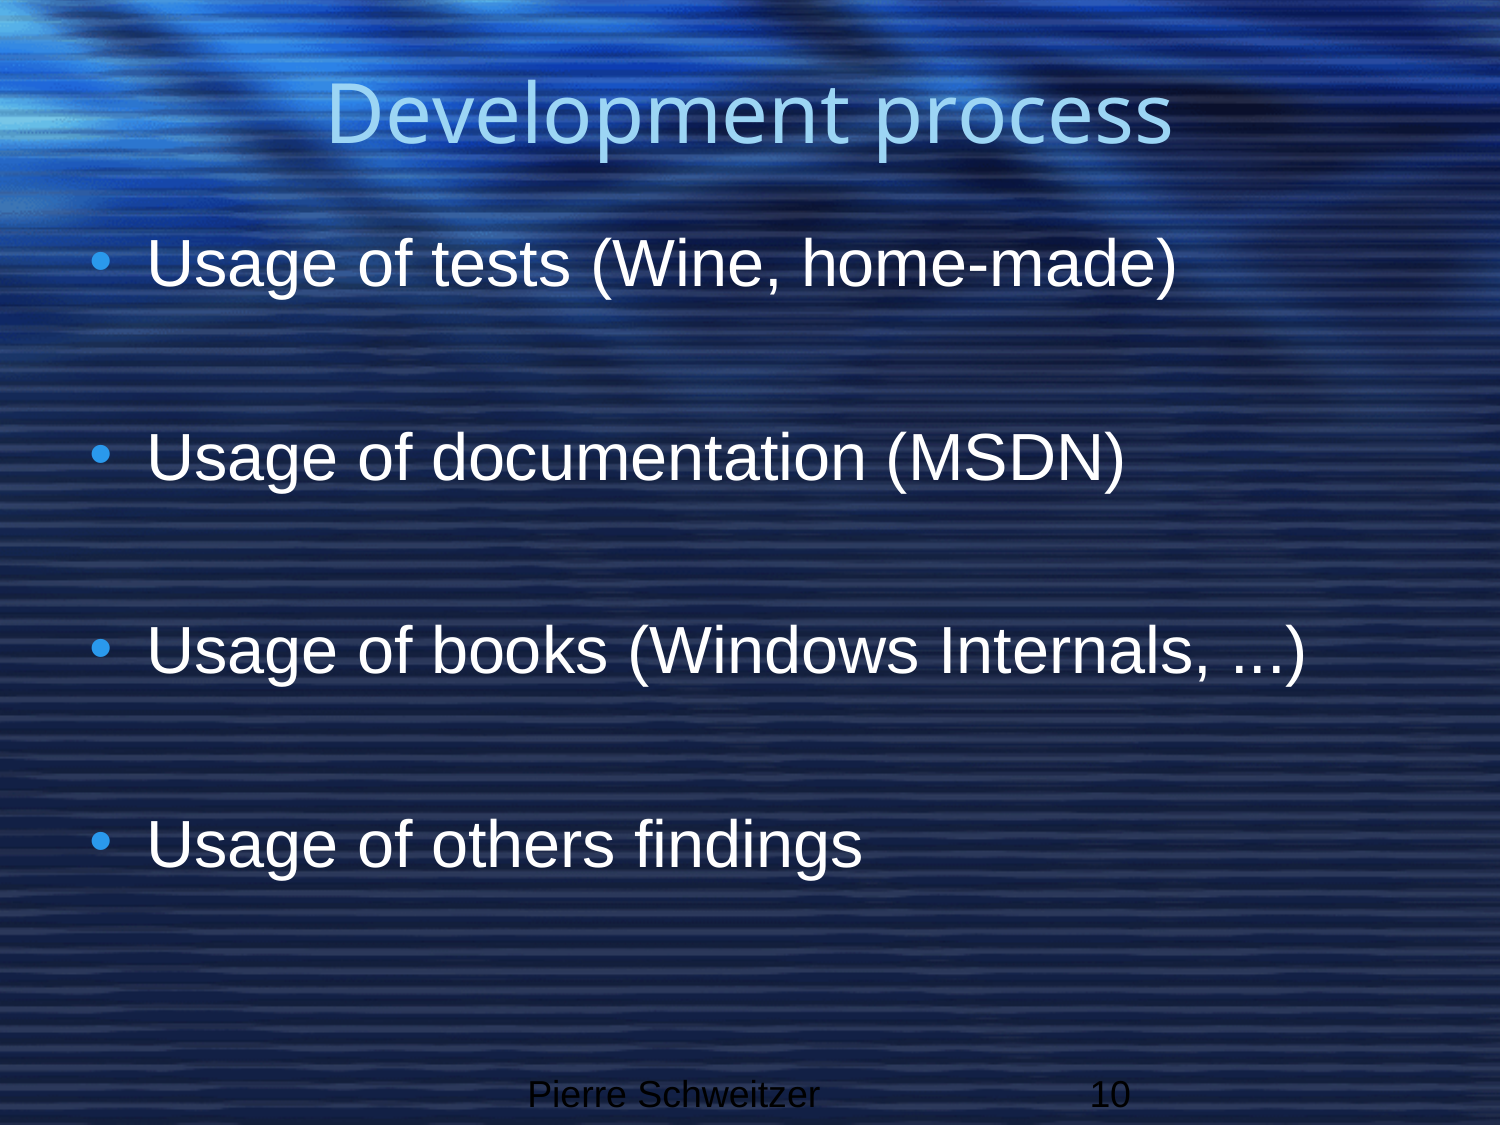

# Development process
Usage of tests (Wine, home-made)
Usage of documentation (MSDN)
Usage of books (Windows Internals, ...)
Usage of others findings
Pierre Schweitzer
10